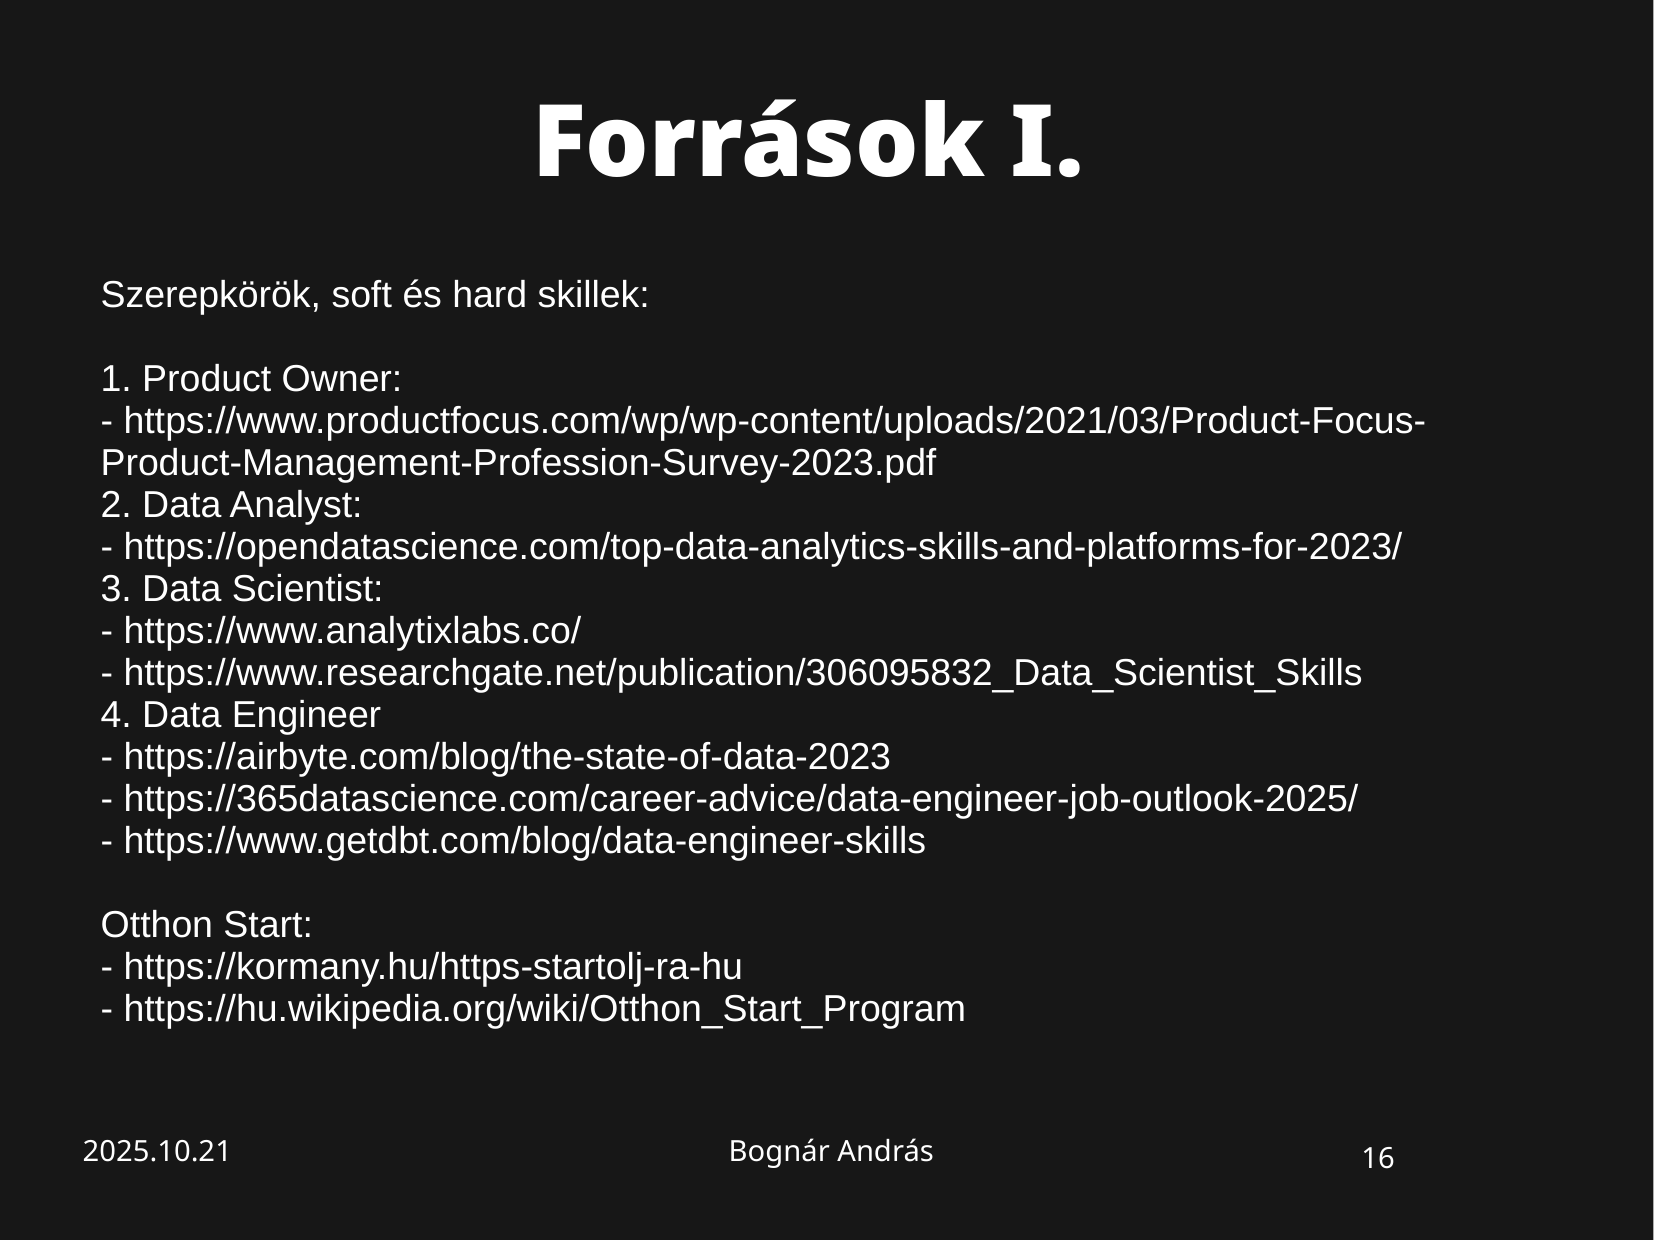

Források I.
Szerepkörök, soft és hard skillek:
1. Product Owner:
- https://www.productfocus.com/wp/wp-content/uploads/2021/03/Product-Focus-Product-Management-Profession-Survey-2023.pdf
2. Data Analyst:
- https://opendatascience.com/top-data-analytics-skills-and-platforms-for-2023/
3. Data Scientist:
- https://www.analytixlabs.co/
- https://www.researchgate.net/publication/306095832_Data_Scientist_Skills
4. Data Engineer
- https://airbyte.com/blog/the-state-of-data-2023
- https://365datascience.com/career-advice/data-engineer-job-outlook-2025/
- https://www.getdbt.com/blog/data-engineer-skills
Otthon Start:
- https://kormany.hu/https-startolj-ra-hu
- https://hu.wikipedia.org/wiki/Otthon_Start_Program